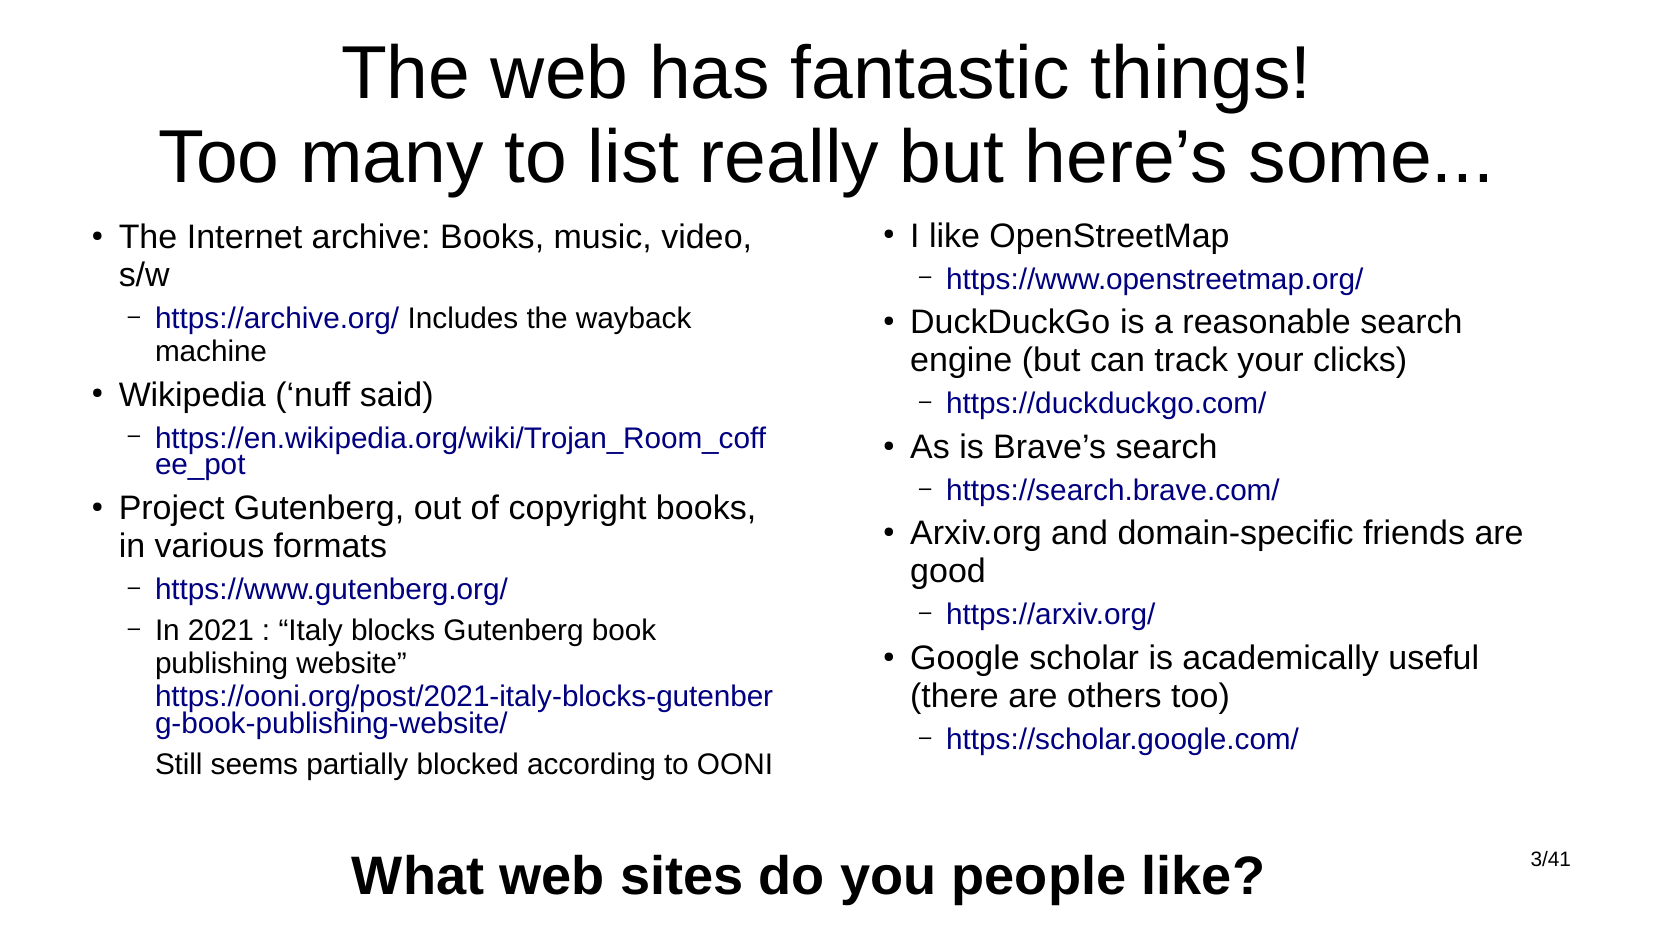

# The web has fantastic things! Too many to list really but here’s some...
I like OpenStreetMap
https://www.openstreetmap.org/
DuckDuckGo is a reasonable search engine (but can track your clicks)
https://duckduckgo.com/
As is Brave’s search
https://search.brave.com/
Arxiv.org and domain-specific friends are good
https://arxiv.org/
Google scholar is academically useful (there are others too)
https://scholar.google.com/
The Internet archive: Books, music, video, s/w
https://archive.org/ Includes the wayback machine
Wikipedia (‘nuff said)
https://en.wikipedia.org/wiki/Trojan_Room_coffee_pot
Project Gutenberg, out of copyright books, in various formats
https://www.gutenberg.org/
In 2021 : “Italy blocks Gutenberg book publishing website” https://ooni.org/post/2021-italy-blocks-gutenberg-book-publishing-website/
Still seems partially blocked according to OONI
What web sites do you people like?
3